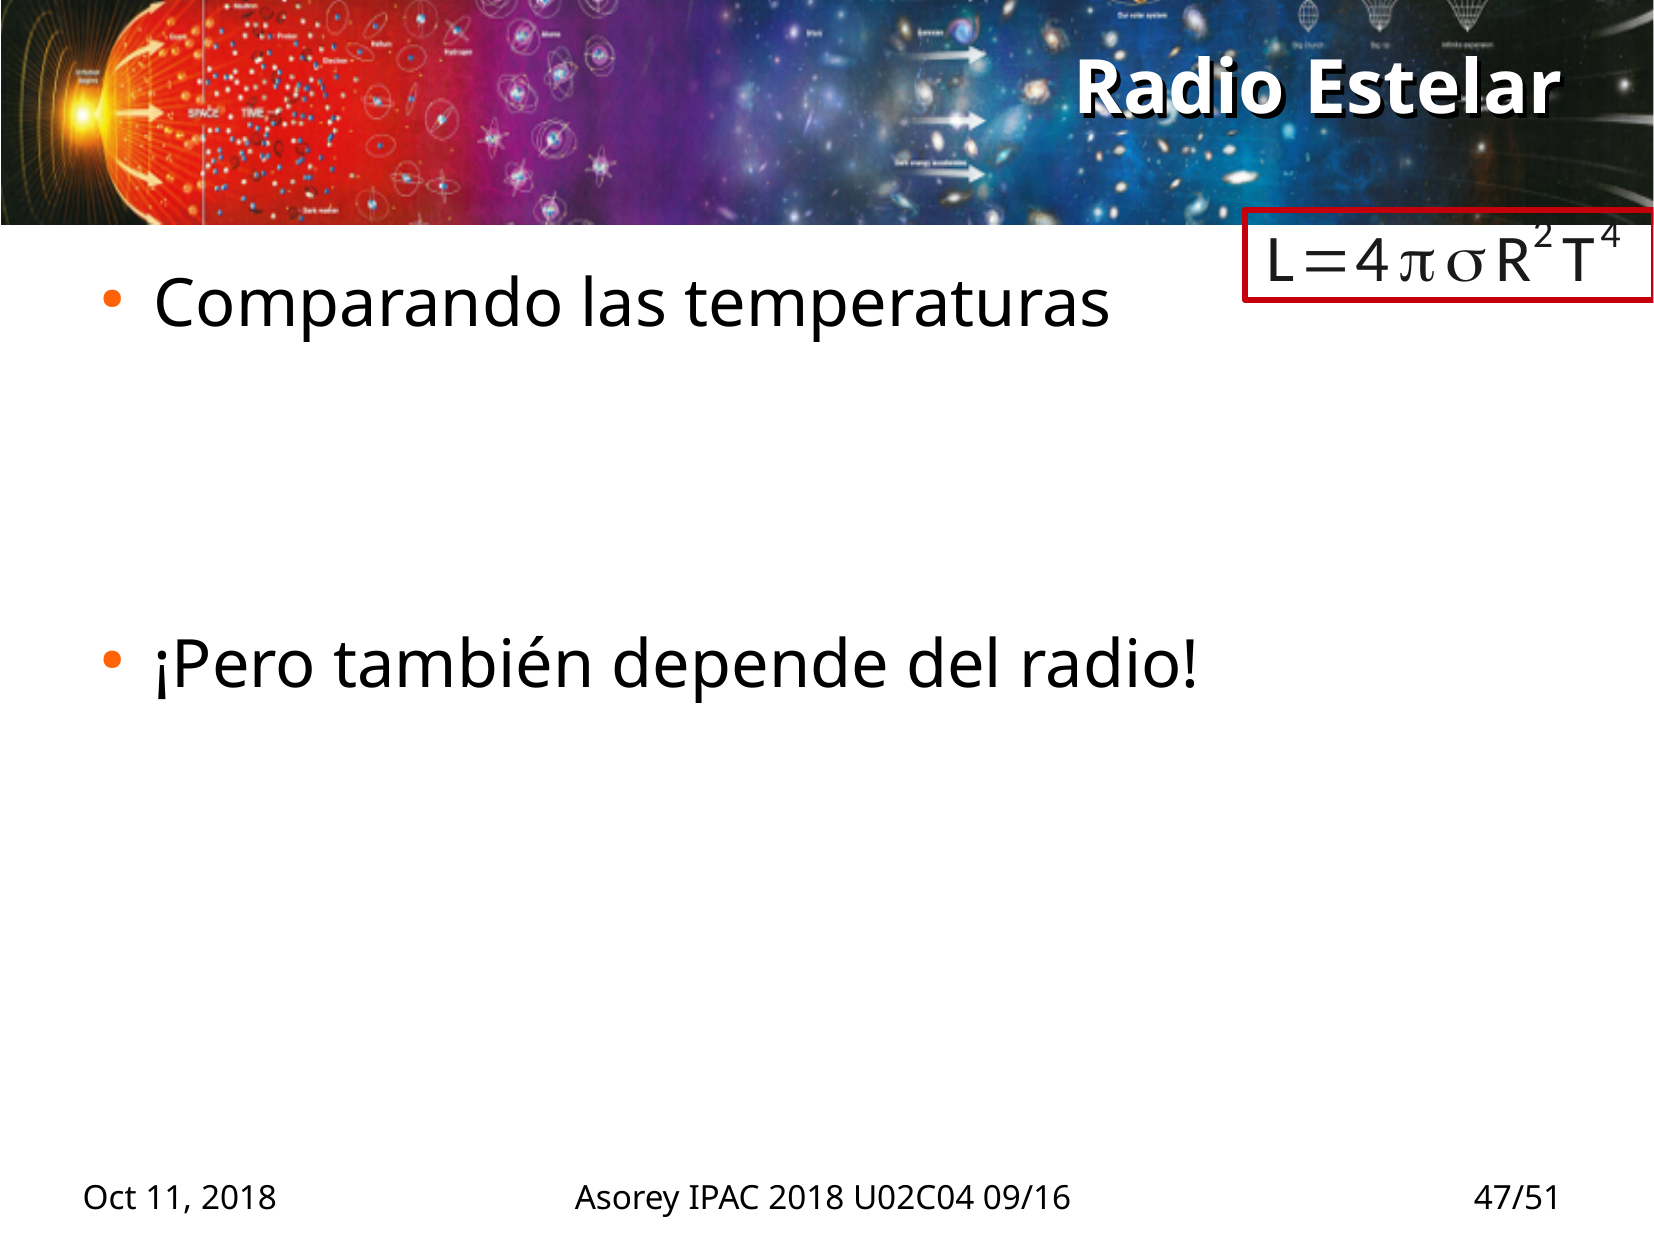

# Radio Estelar
Comparando las temperaturas
¡Pero también depende del radio!
Oct 11, 2018
Asorey IPAC 2018 U02C04 09/16
47